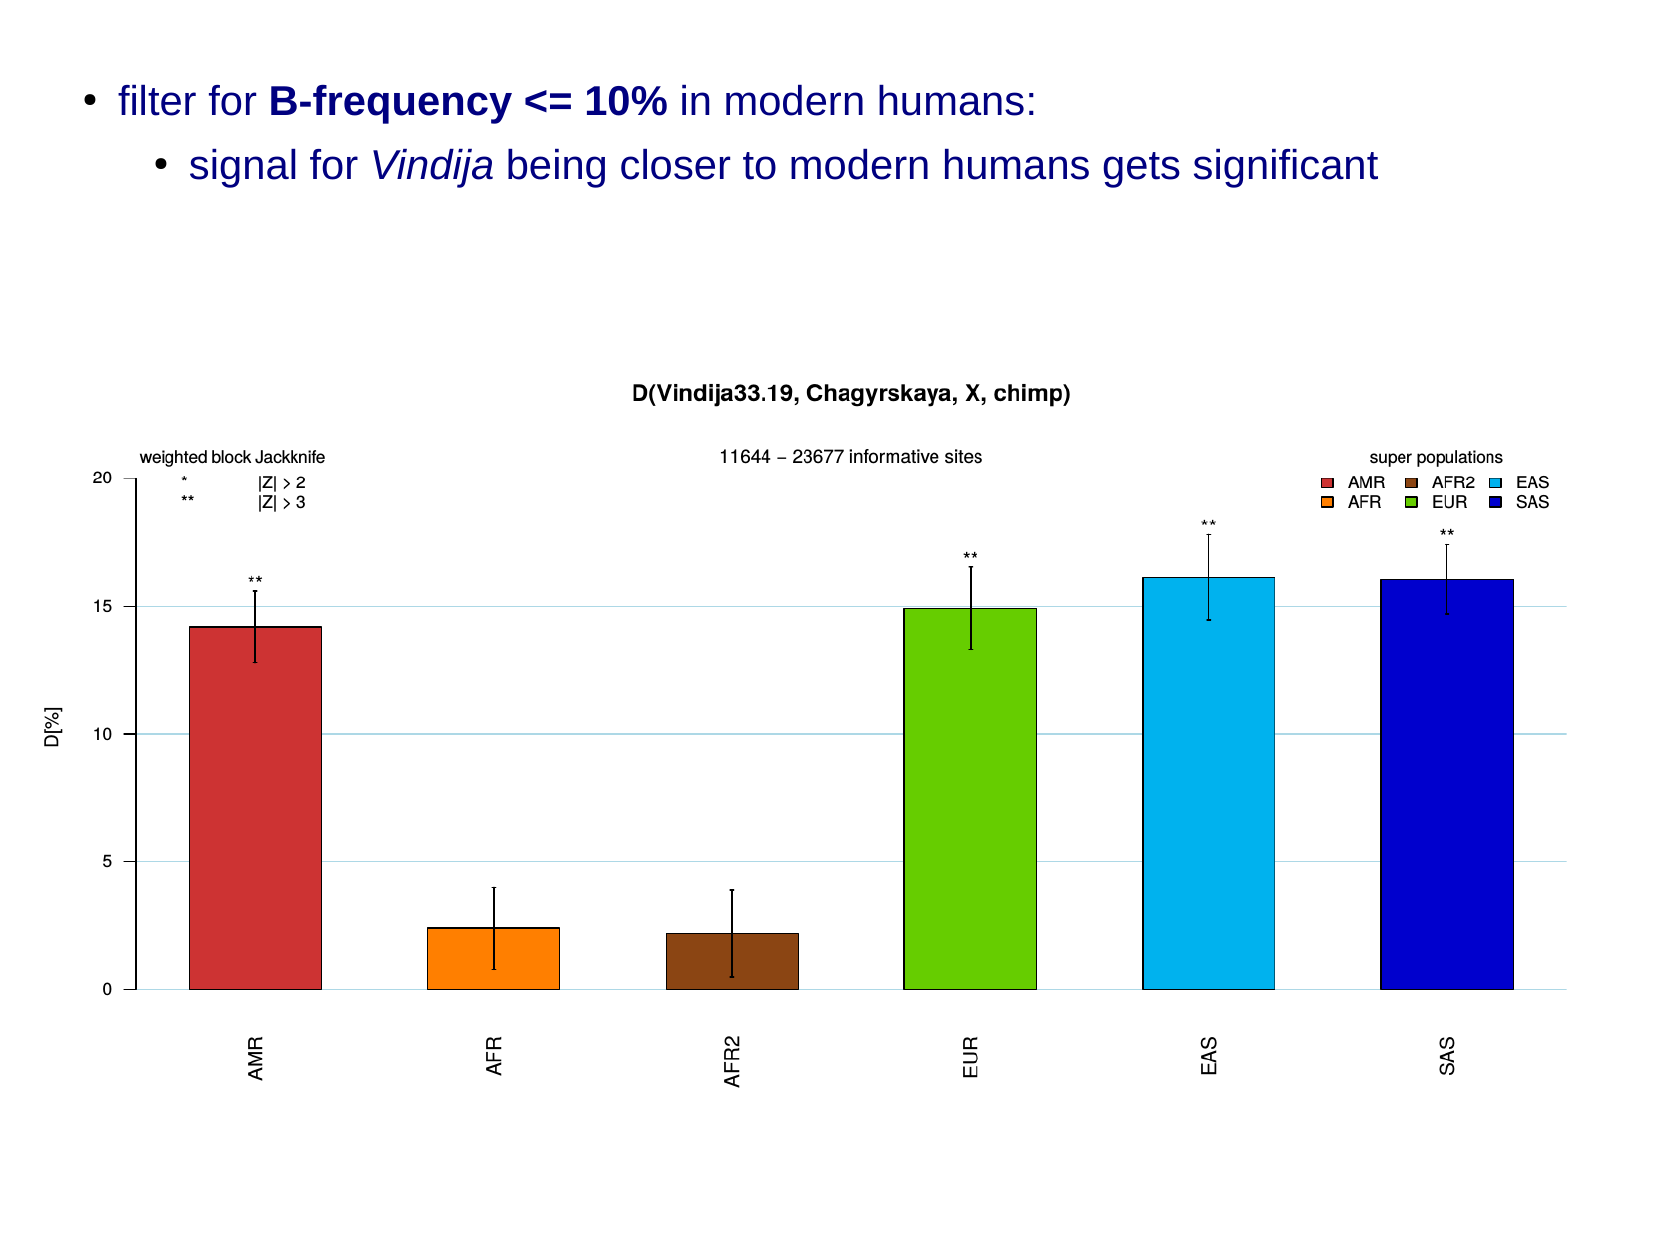

# filter for B-frequency <= 10% in modern humans:
signal for Vindija being closer to modern humans gets significant